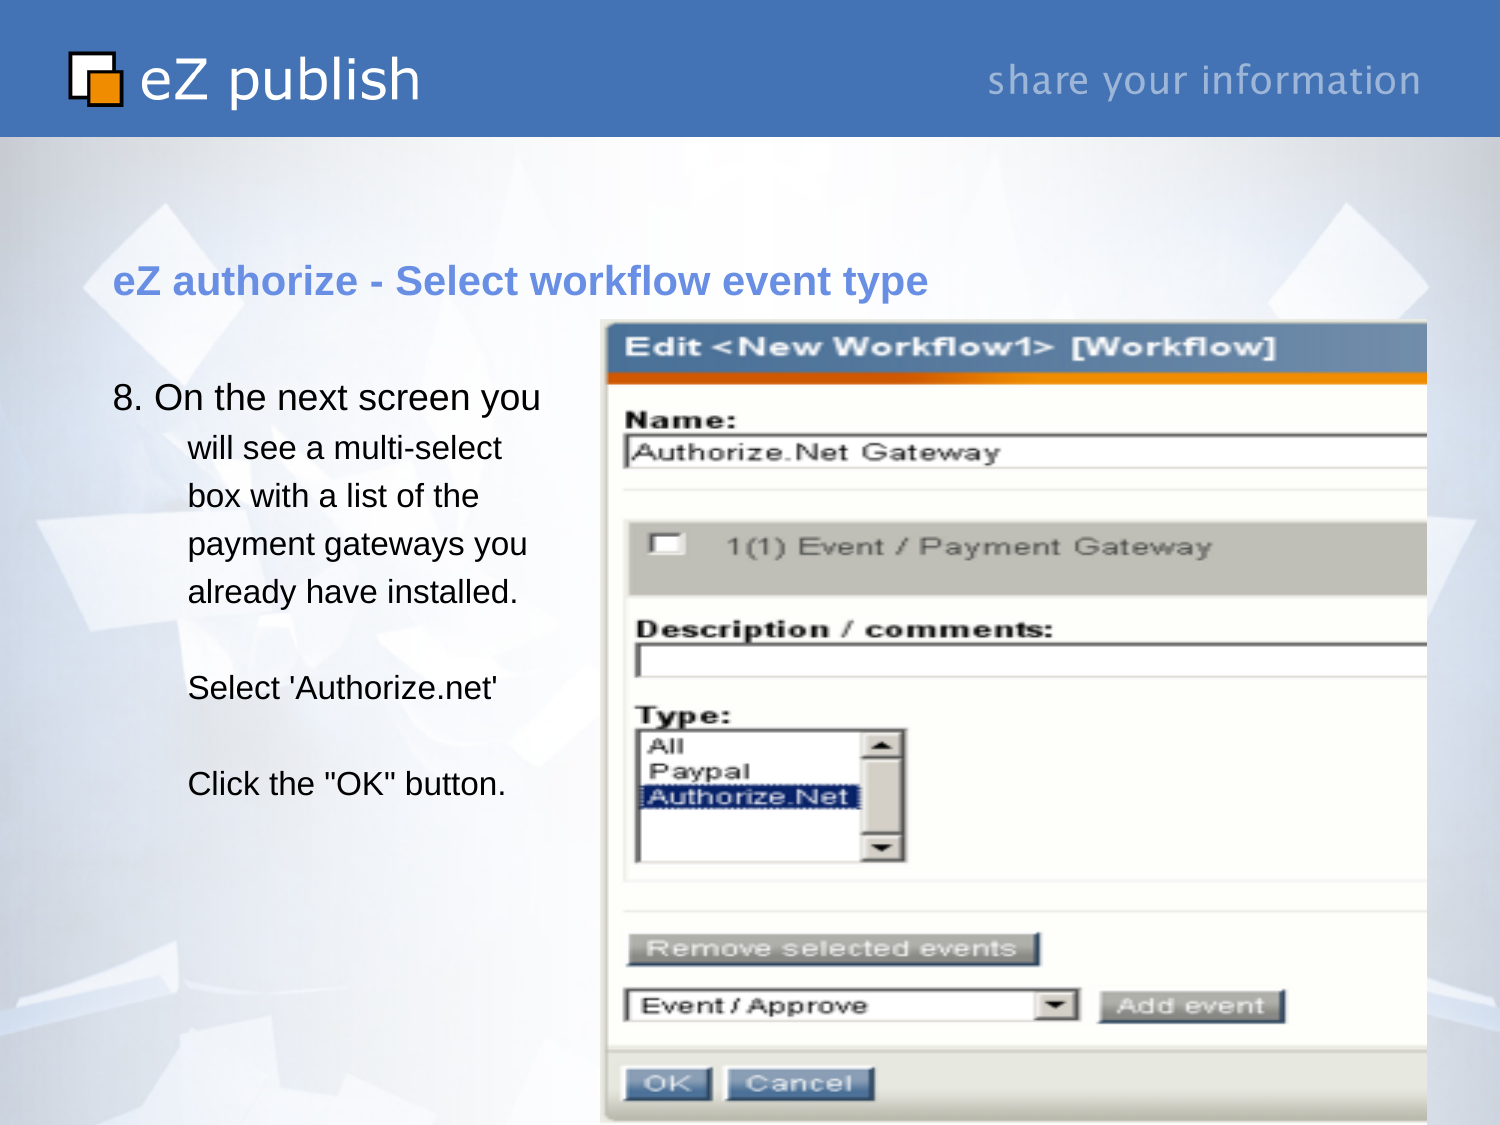

# eZ authorize - Select workflow event type
8. On the next screen you
will see a multi-select
box with a list of the
payment gateways you
already have installed.
Select 'Authorize.net'
Click the "OK" button.